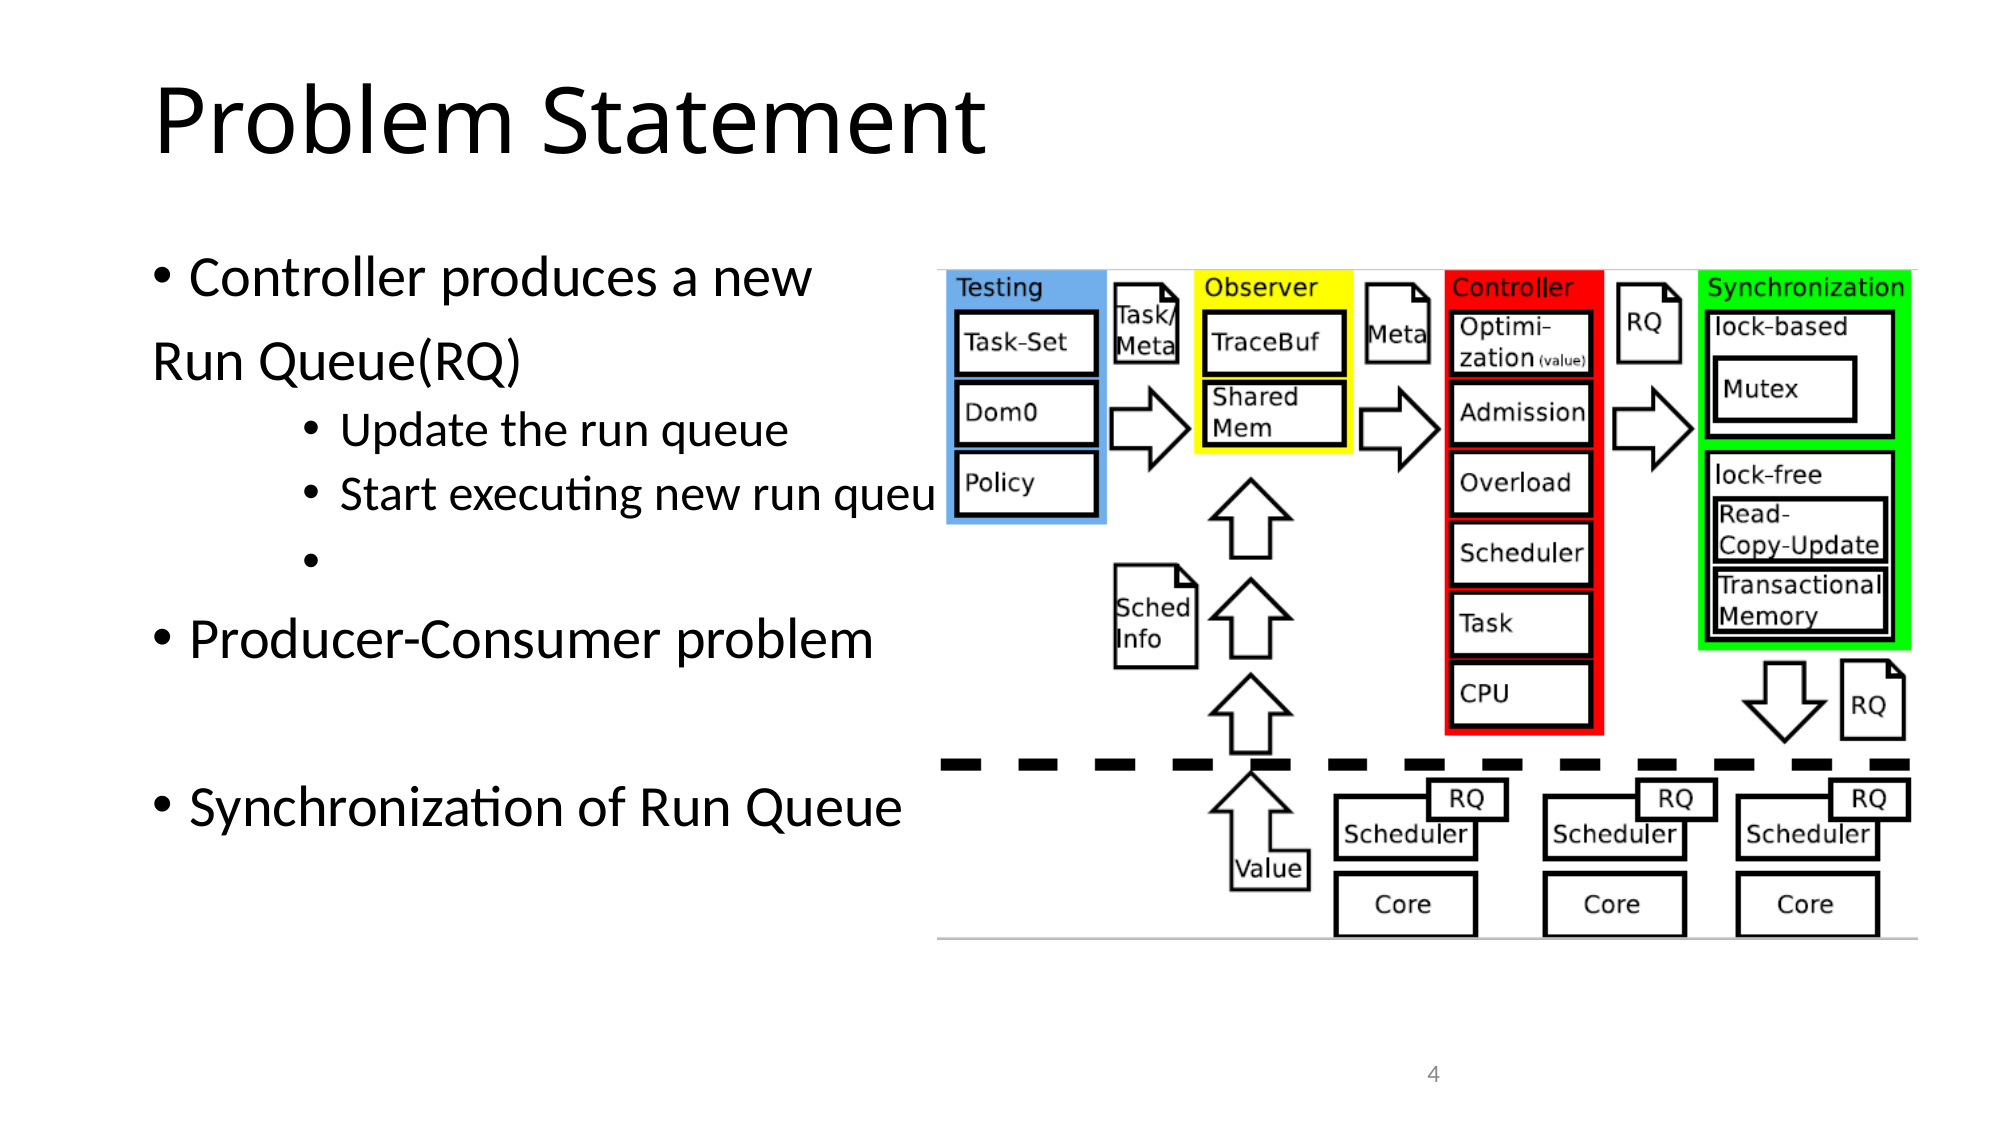

# Problem Statement
Controller produces a new
Run Queue(RQ)
Update the run queue
Start executing new run queue
Producer-Consumer problem
Synchronization of Run Queue
4